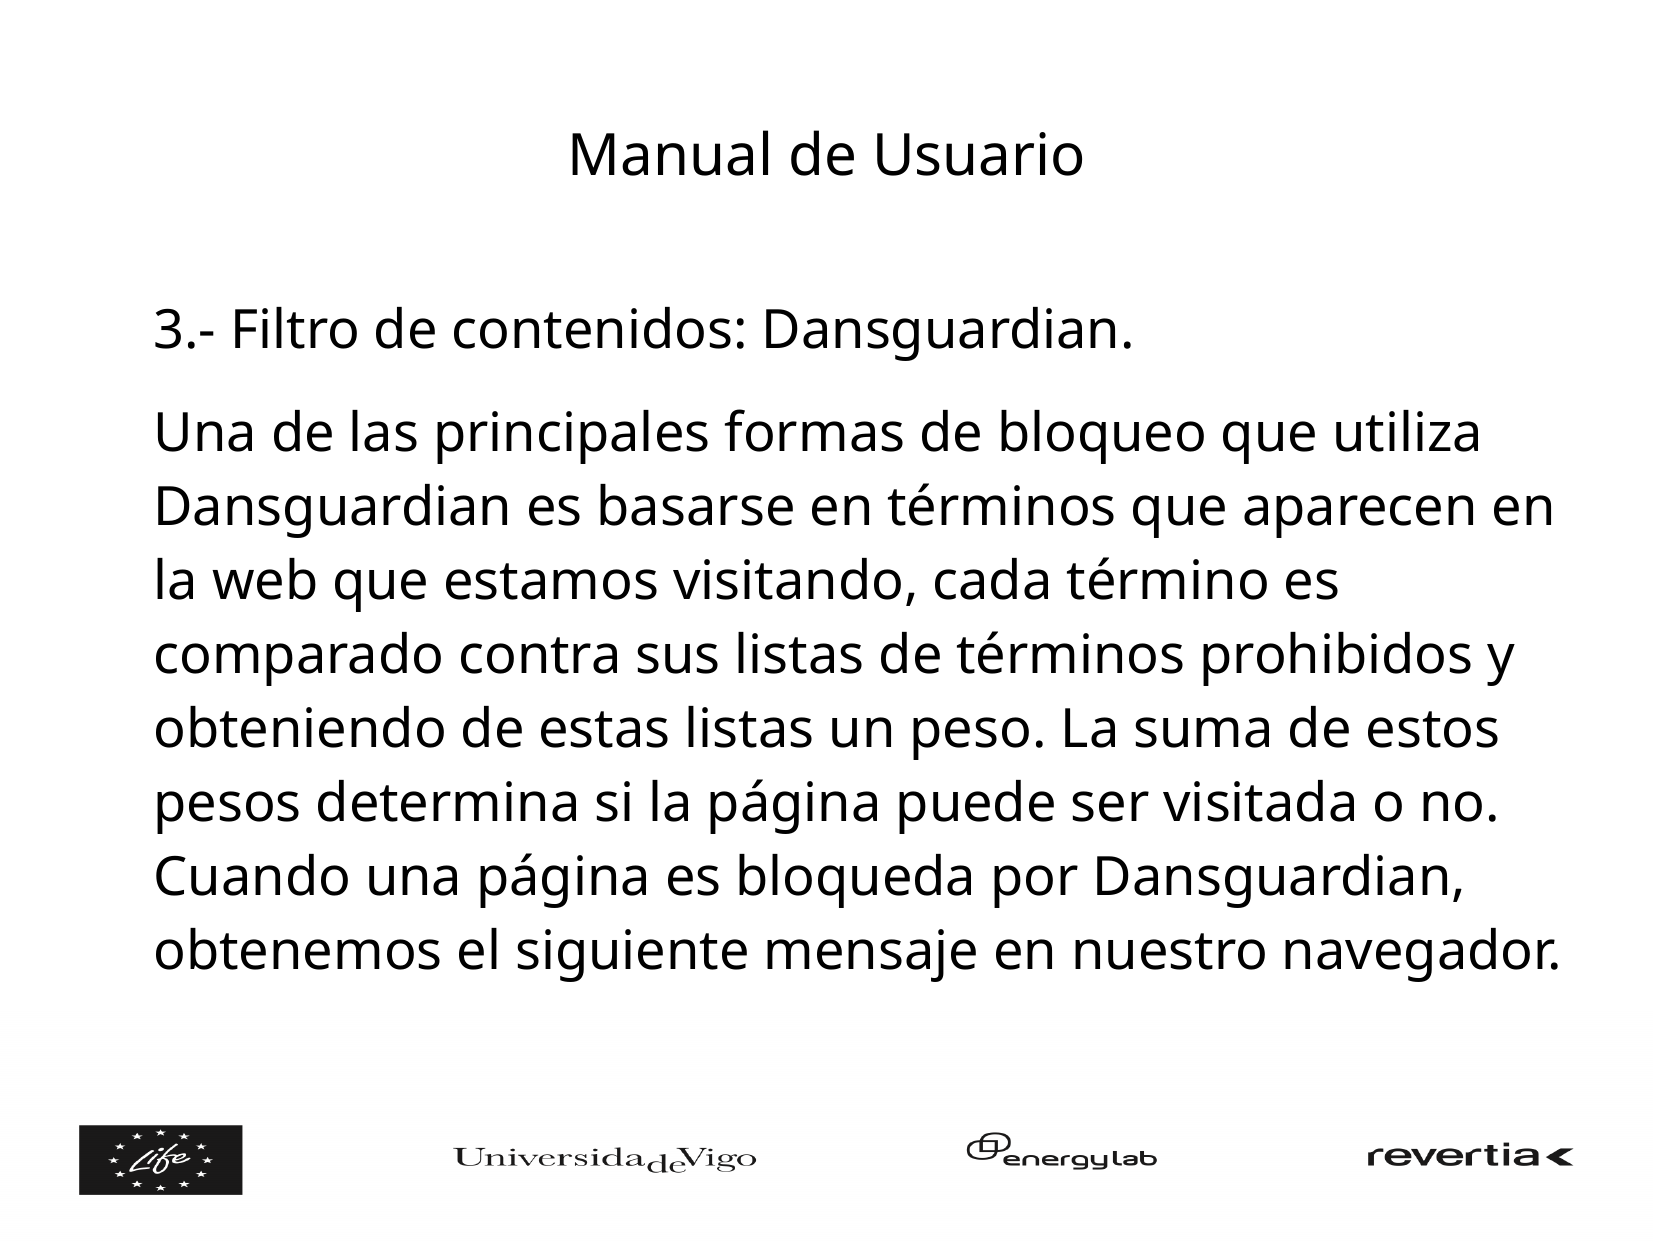

# Manual de Usuario
3.- Filtro de contenidos: Dansguardian.
Una de las principales formas de bloqueo que utiliza Dansguardian es basarse en términos que aparecen en la web que estamos visitando, cada término es comparado contra sus listas de términos prohibidos y obteniendo de estas listas un peso. La suma de estos pesos determina si la página puede ser visitada o no. Cuando una página es bloqueda por Dansguardian, obtenemos el siguiente mensaje en nuestro navegador.